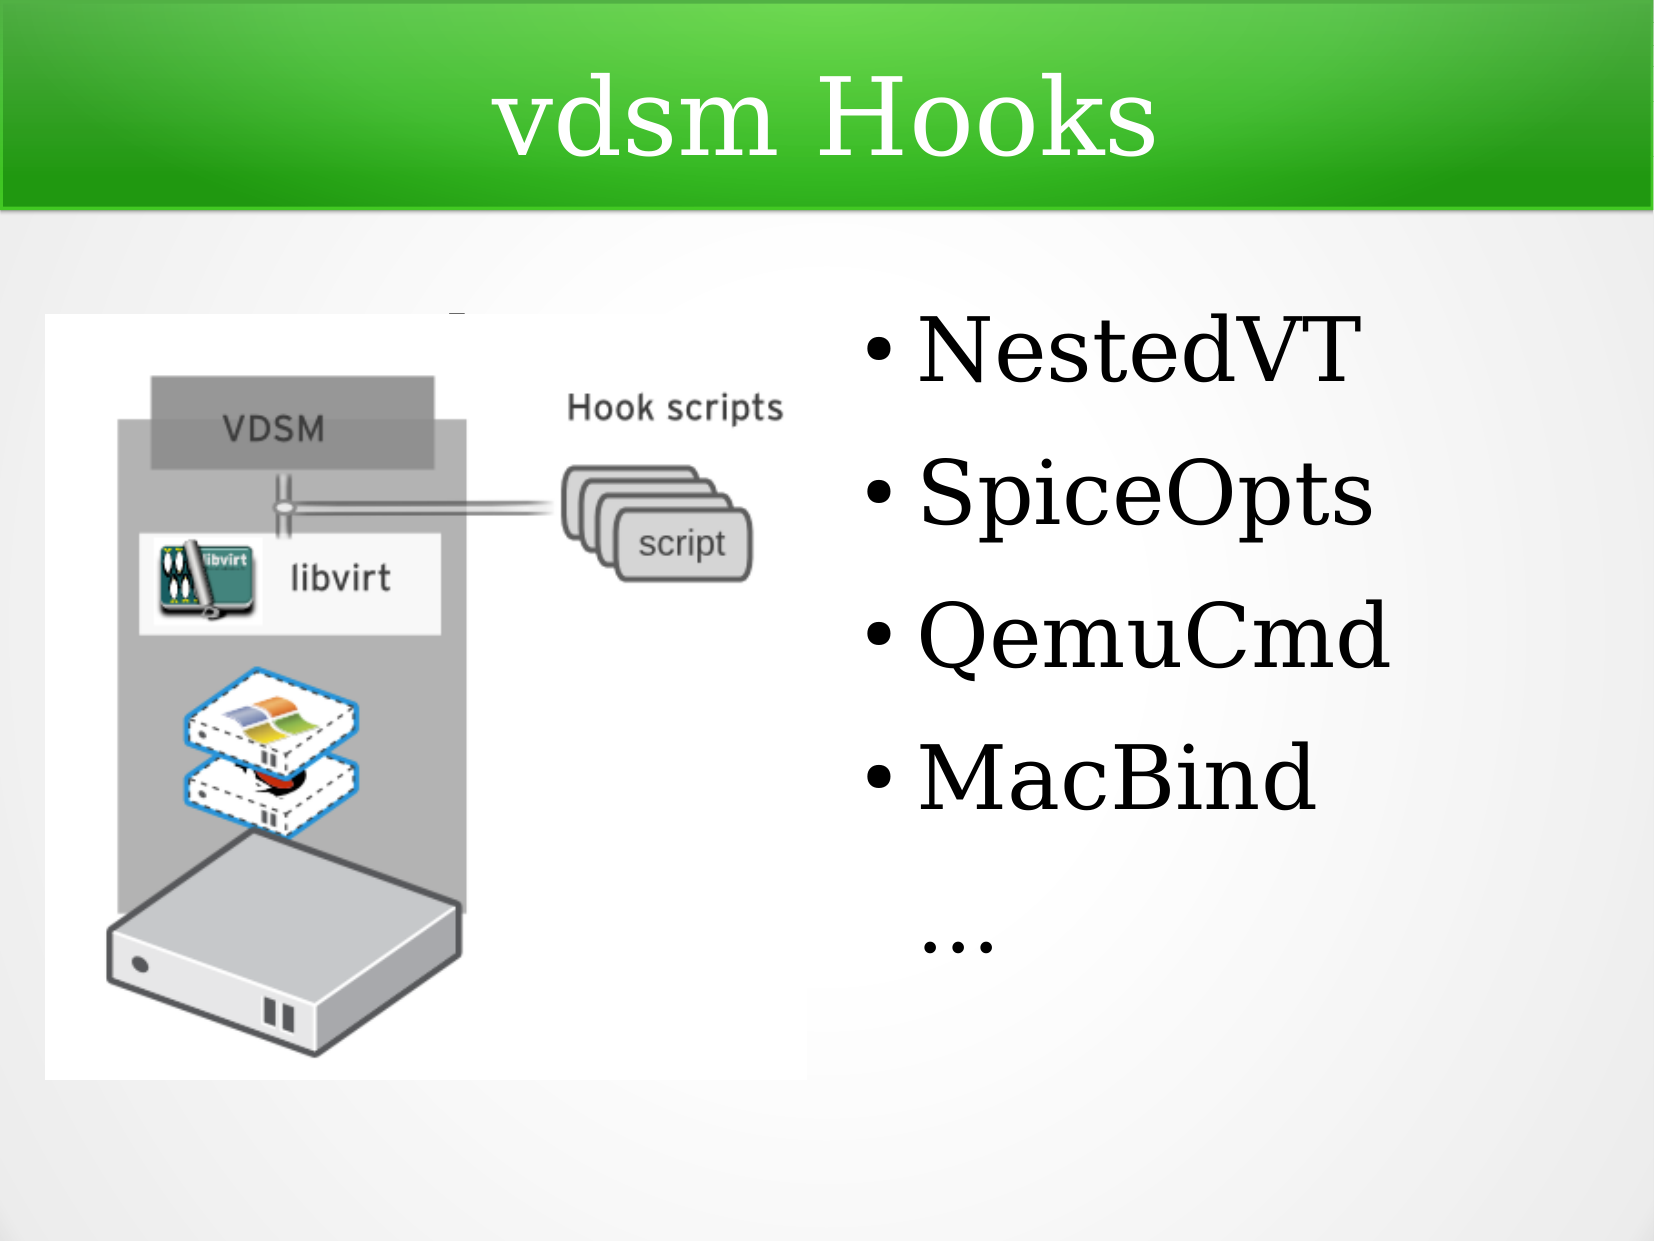

# vdsm Hooks
NestedVT
SpiceOpts
QemuCmd
MacBind
...
NestedVT
SpiceOpts
QemuCmd
MacBind
...